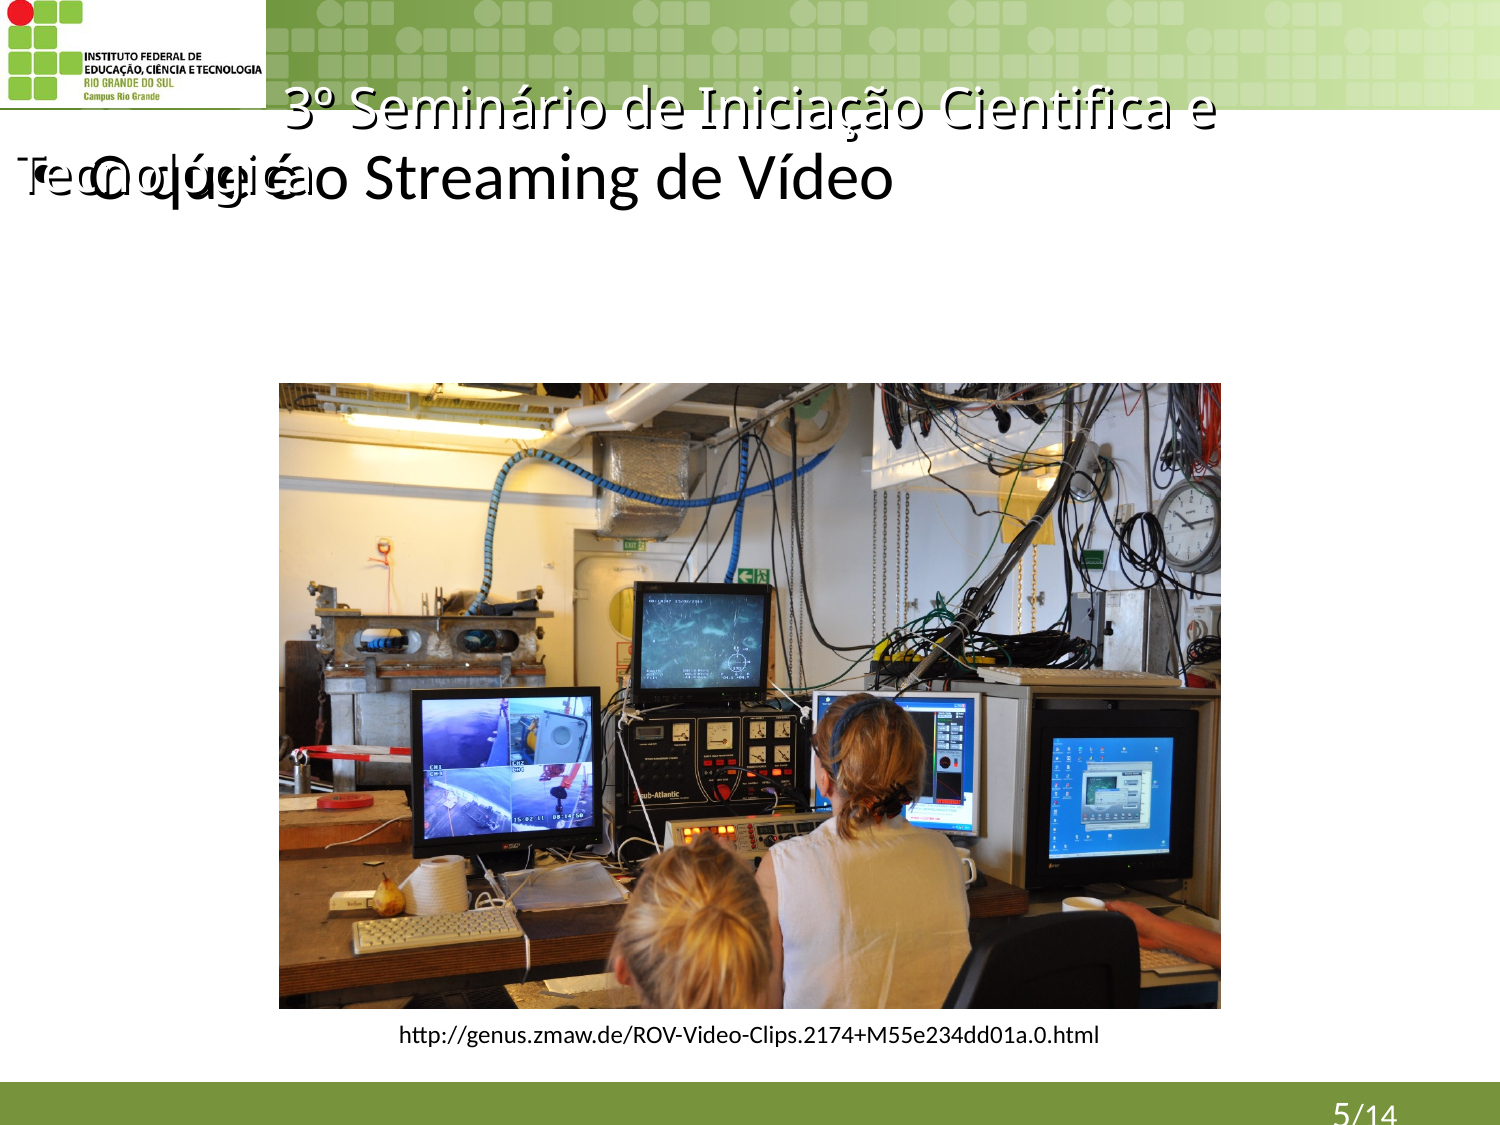

3º Seminário de Iniciação Cientifica e Tecnológica
# O que é o Streaming de Vídeo
http://genus.zmaw.de/ROV-Video-Clips.2174+M55e234dd01a.0.html
Streaming de vídeo para uma Plataforma Experimental em Robótica Subaquática